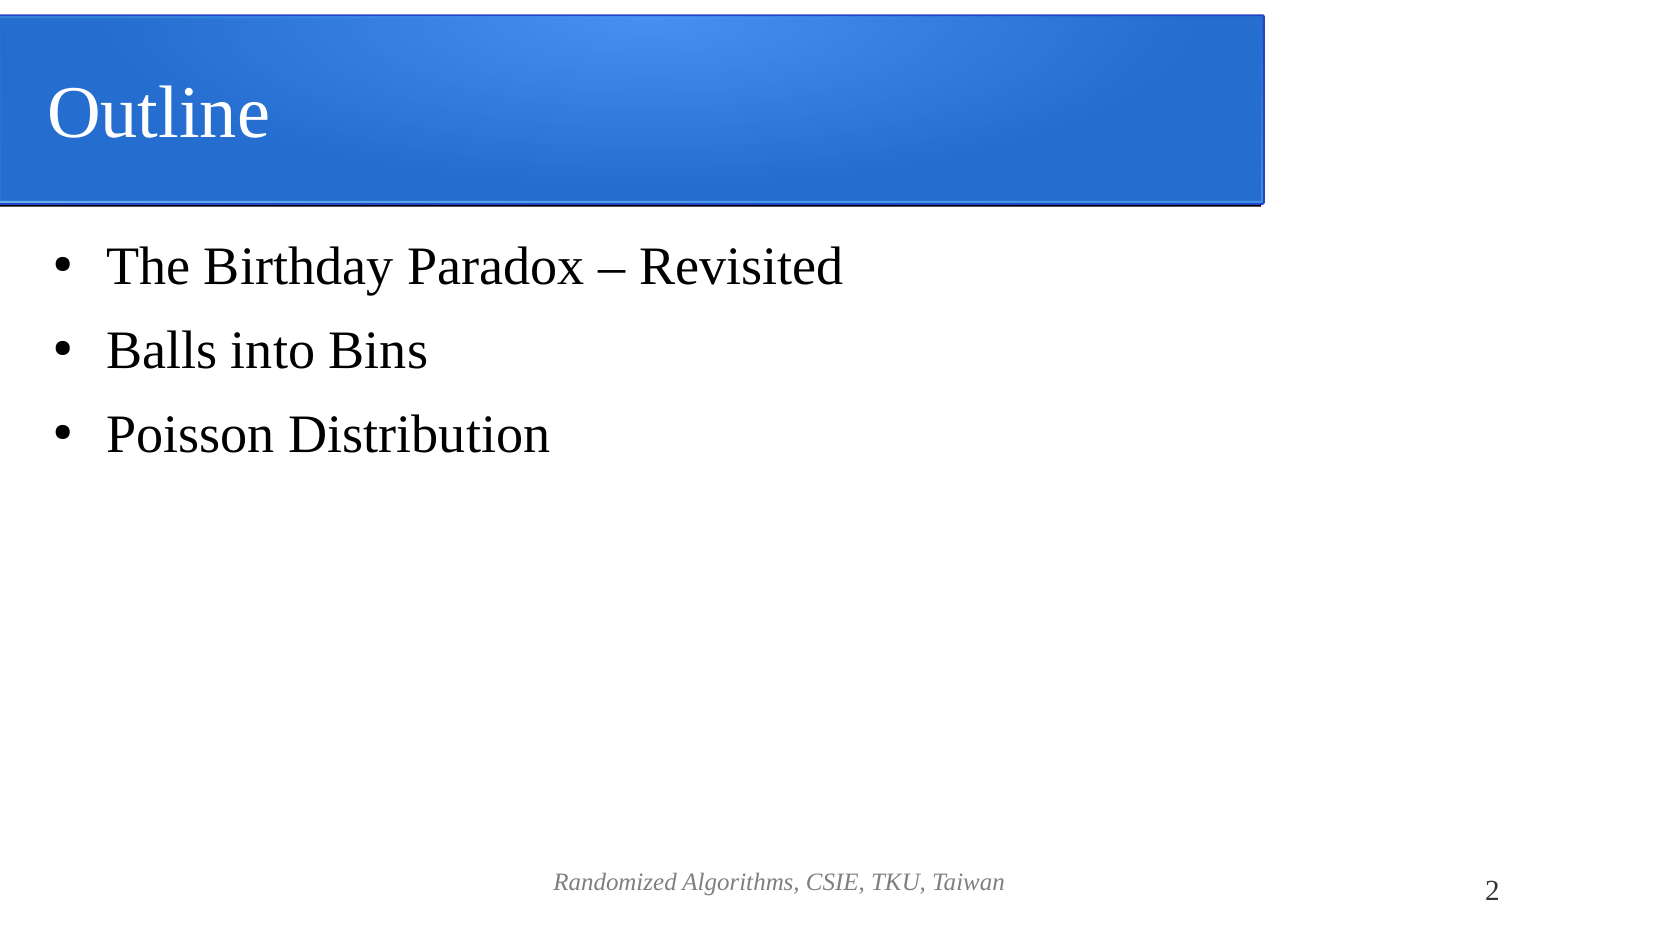

# Outline
The Birthday Paradox – Revisited
Balls into Bins
Poisson Distribution
Randomized Algorithms, CSIE, TKU, Taiwan
2